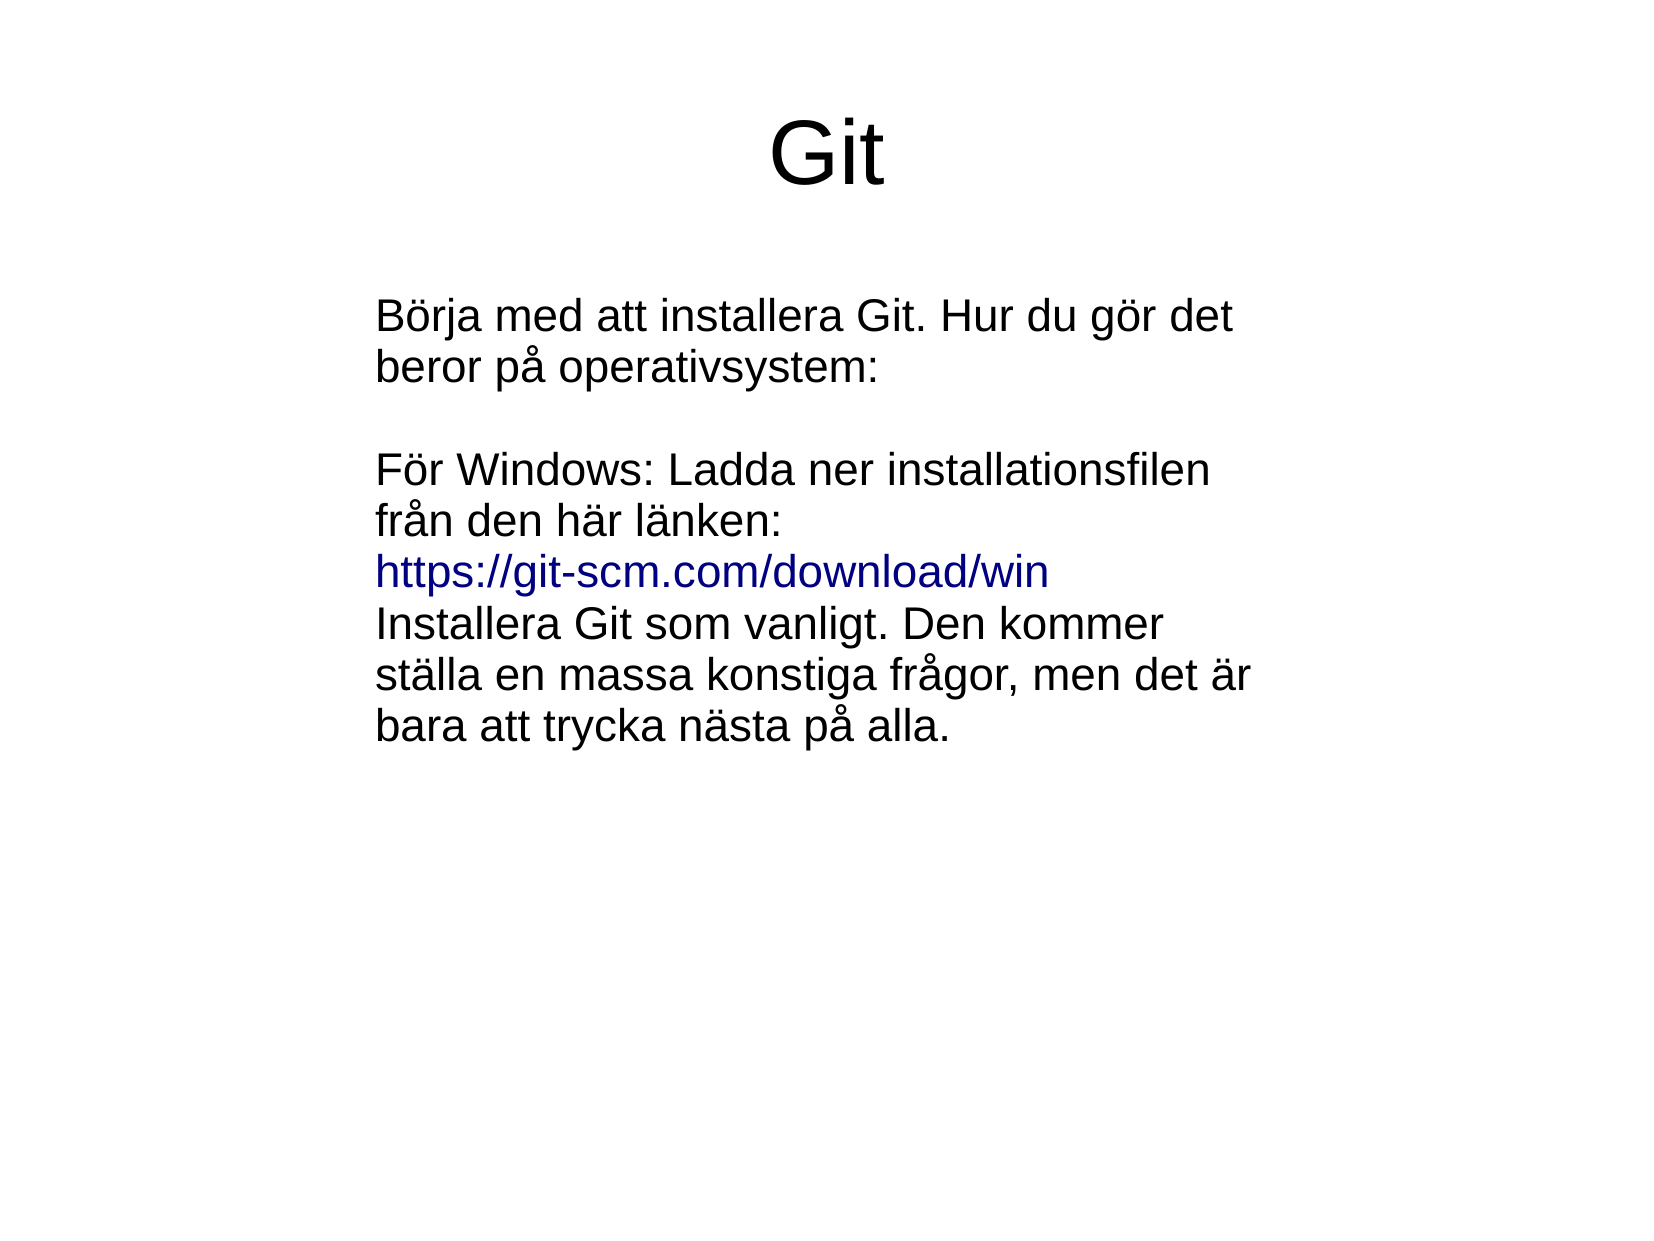

# Git
Börja med att installera Git. Hur du gör det beror på operativsystem:
För Windows: Ladda ner installationsfilen från den här länken: https://git-scm.com/download/win
Installera Git som vanligt. Den kommer ställa en massa konstiga frågor, men det är bara att trycka nästa på alla.